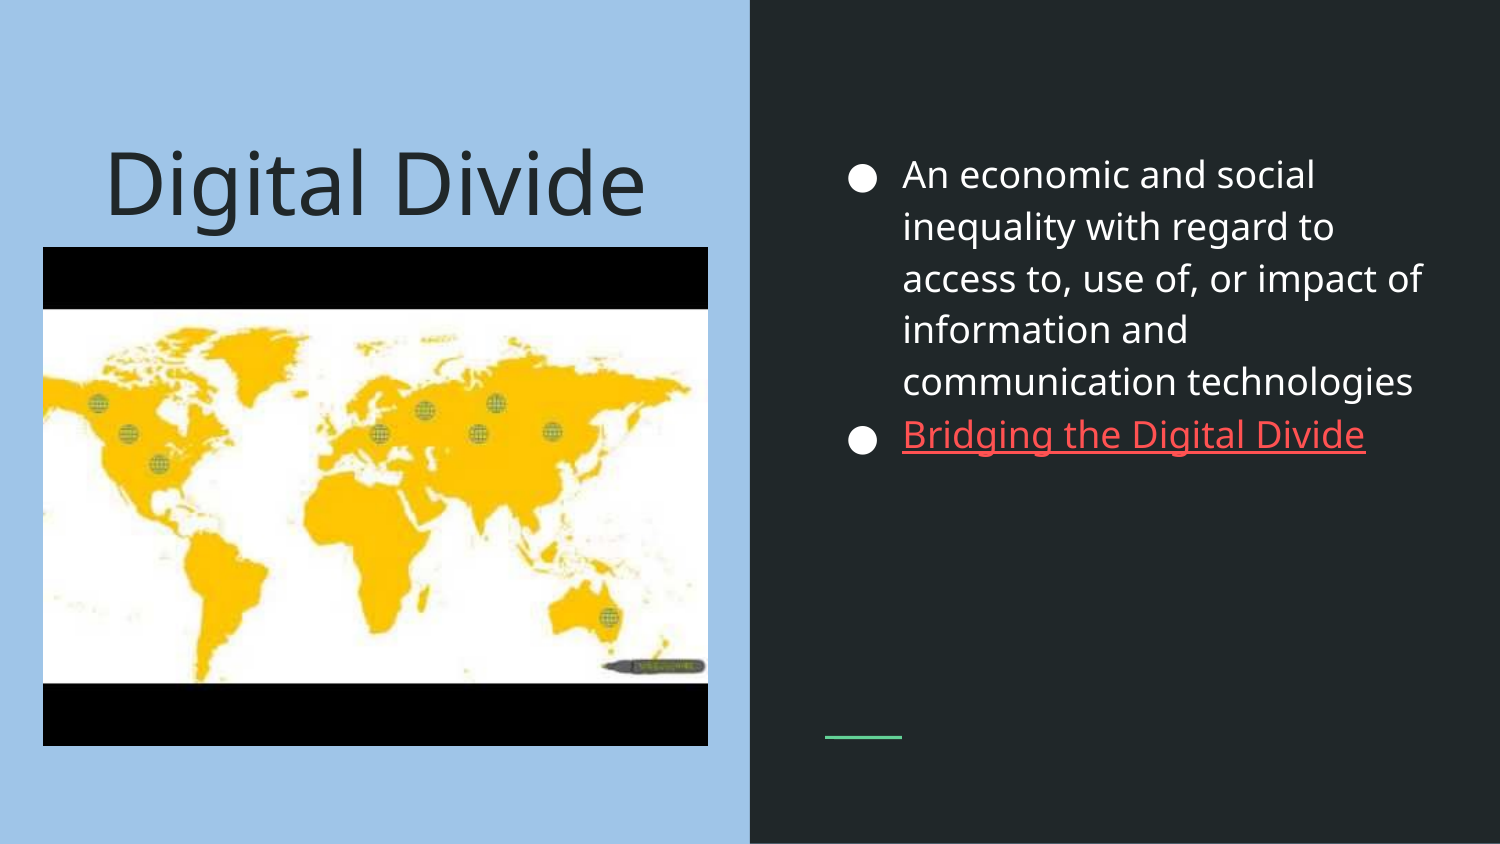

# Digital Divide
An economic and social inequality with regard to access to, use of, or impact of information and communication technologies
Bridging the Digital Divide